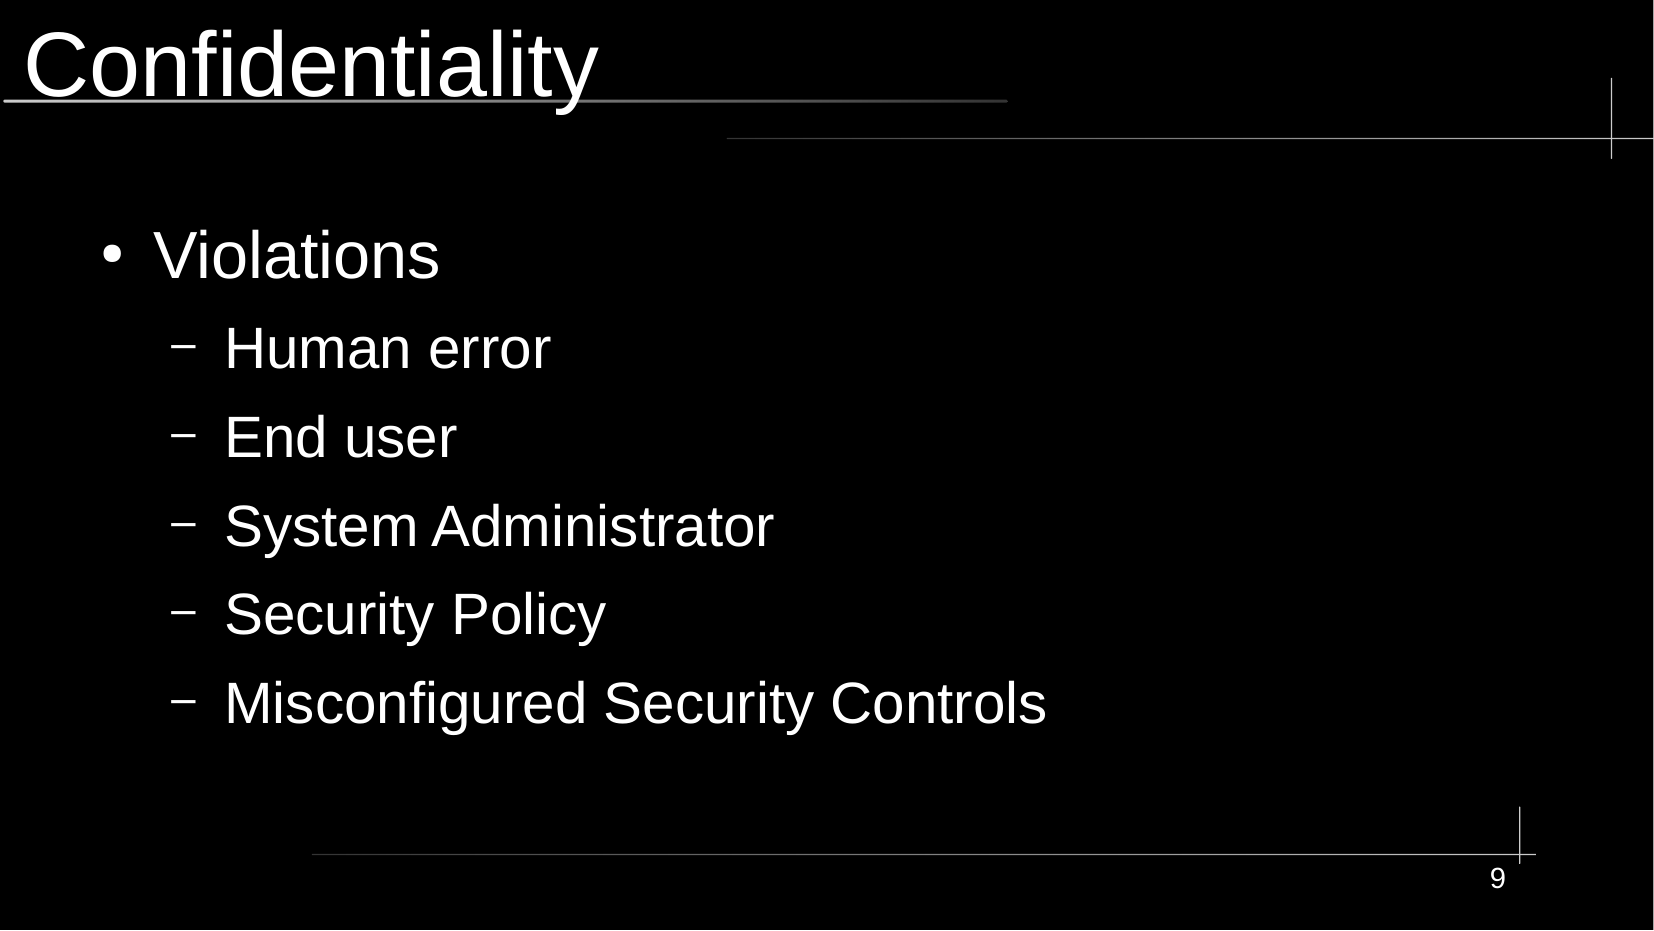

# Confidentiality
Violations
Human error
End user
System Administrator
Security Policy
Misconfigured Security Controls
9